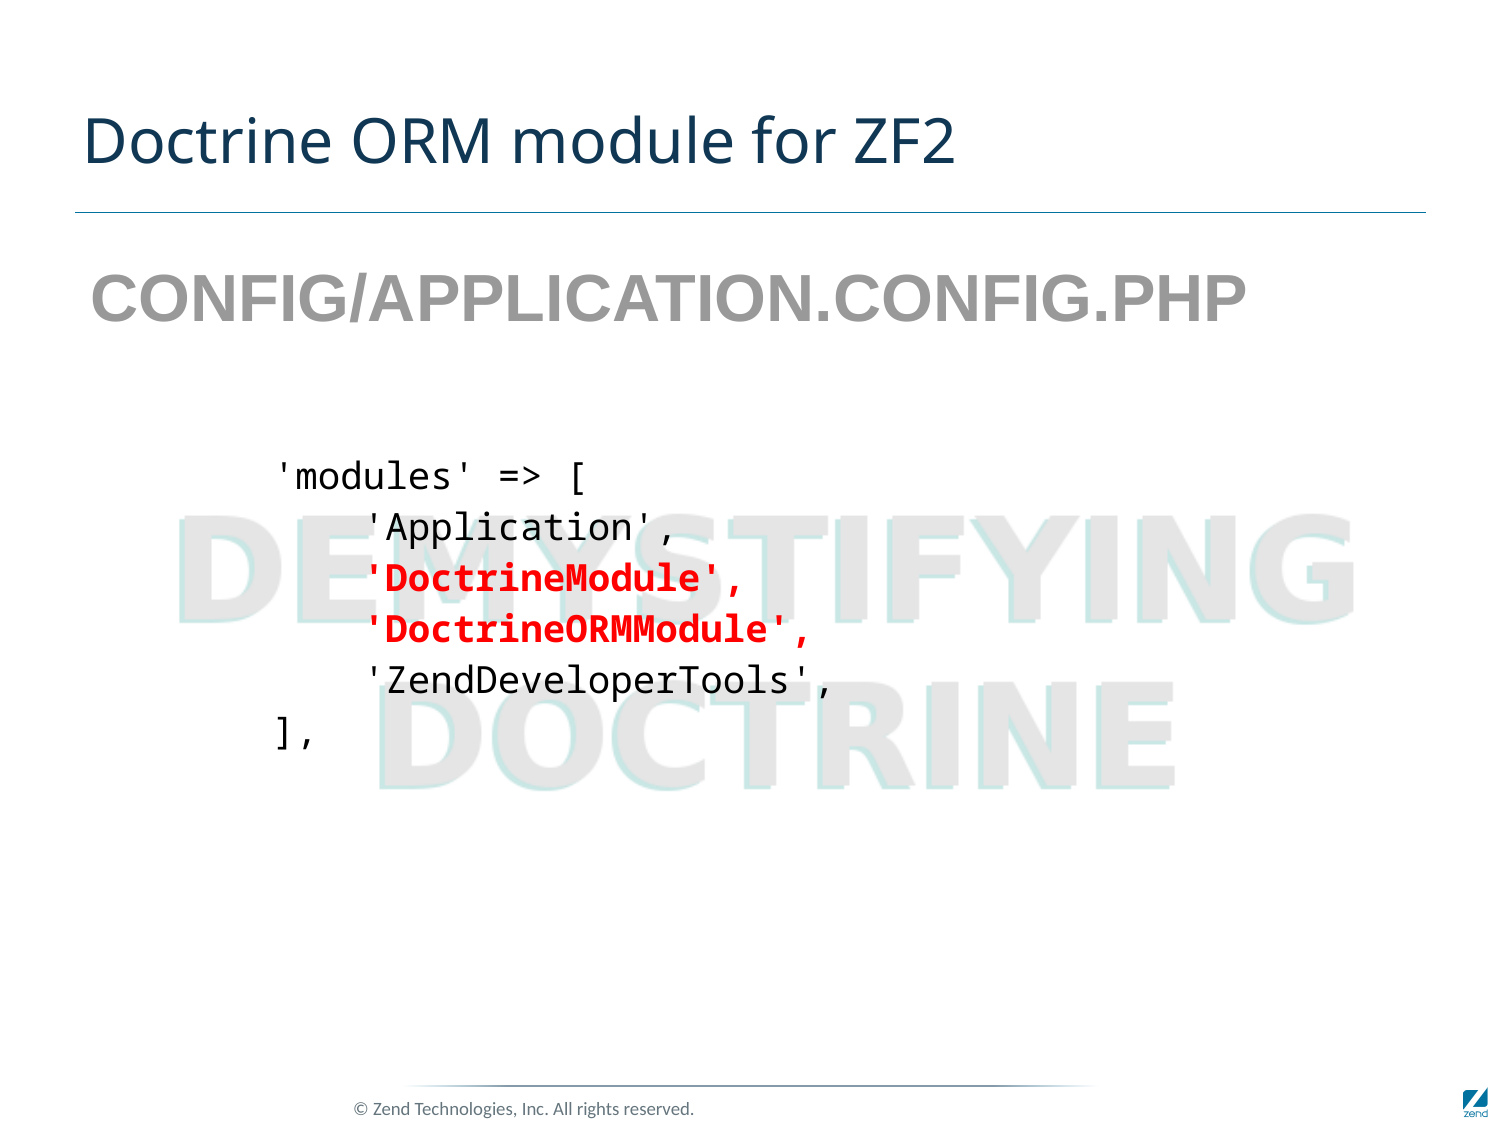

# Doctrine ORM module for ZF2
config/application.config.php
 'modules' => [
 'Application',
 'DoctrineModule',
 'DoctrineORMModule',
 'ZendDeveloperTools',
 ],